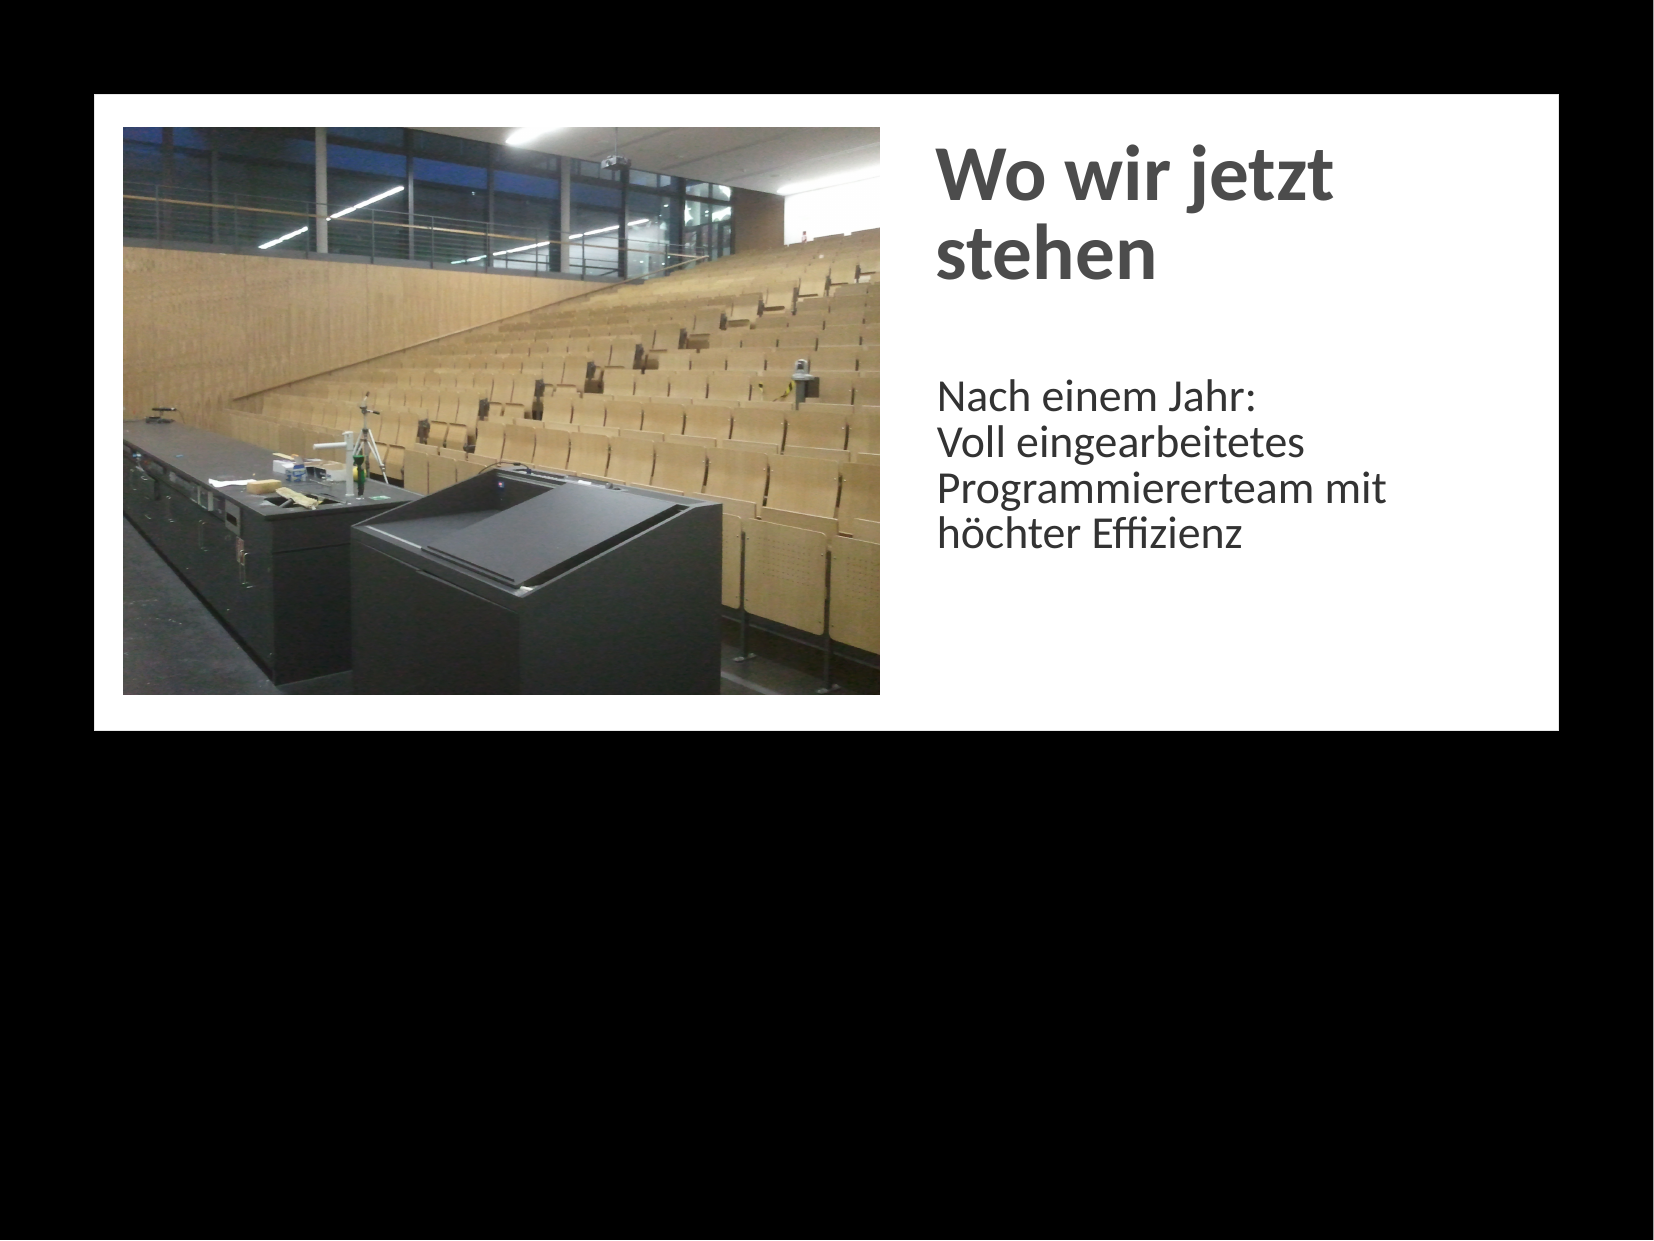

Wo wir jetzt stehen
Nach einem Jahr:
Voll eingearbeitetes
Programmiererteam mit
höchter Effizienz